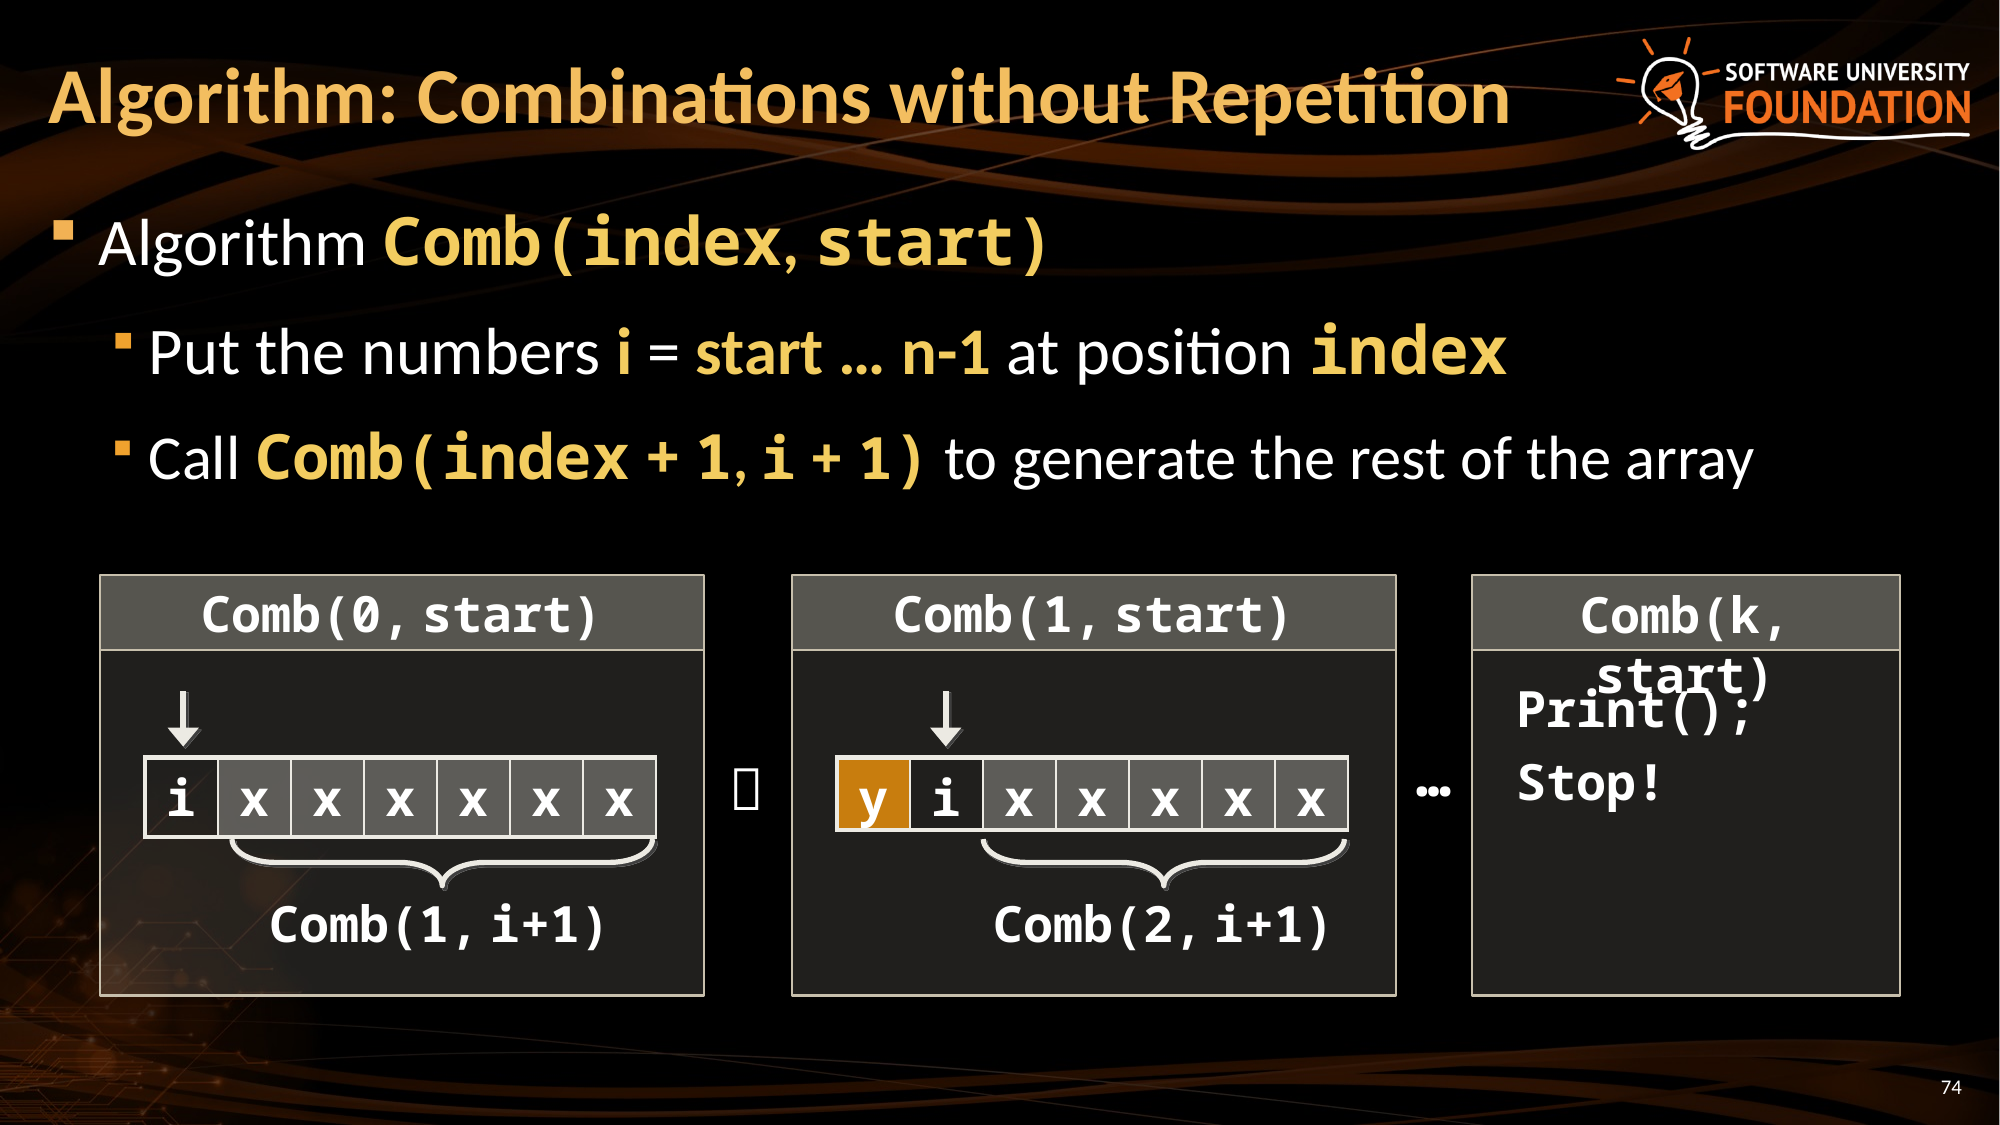

Algorithm: Combinations without Repetition
# Algorithm Comb(index, start)
Put the numbers i = start … n-1 at position index
Call Comb(index + 1, i + 1) to generate the rest of the array
Comb(0, start)
Comb(1, start)
Comb(k, start)
Print();
Stop!
…

| i | x | x | x | x | x | x |
| --- | --- | --- | --- | --- | --- | --- |
| y | i | x | x | x | x | x |
| --- | --- | --- | --- | --- | --- | --- |
Comb(1, i+1)
Comb(2, i+1)